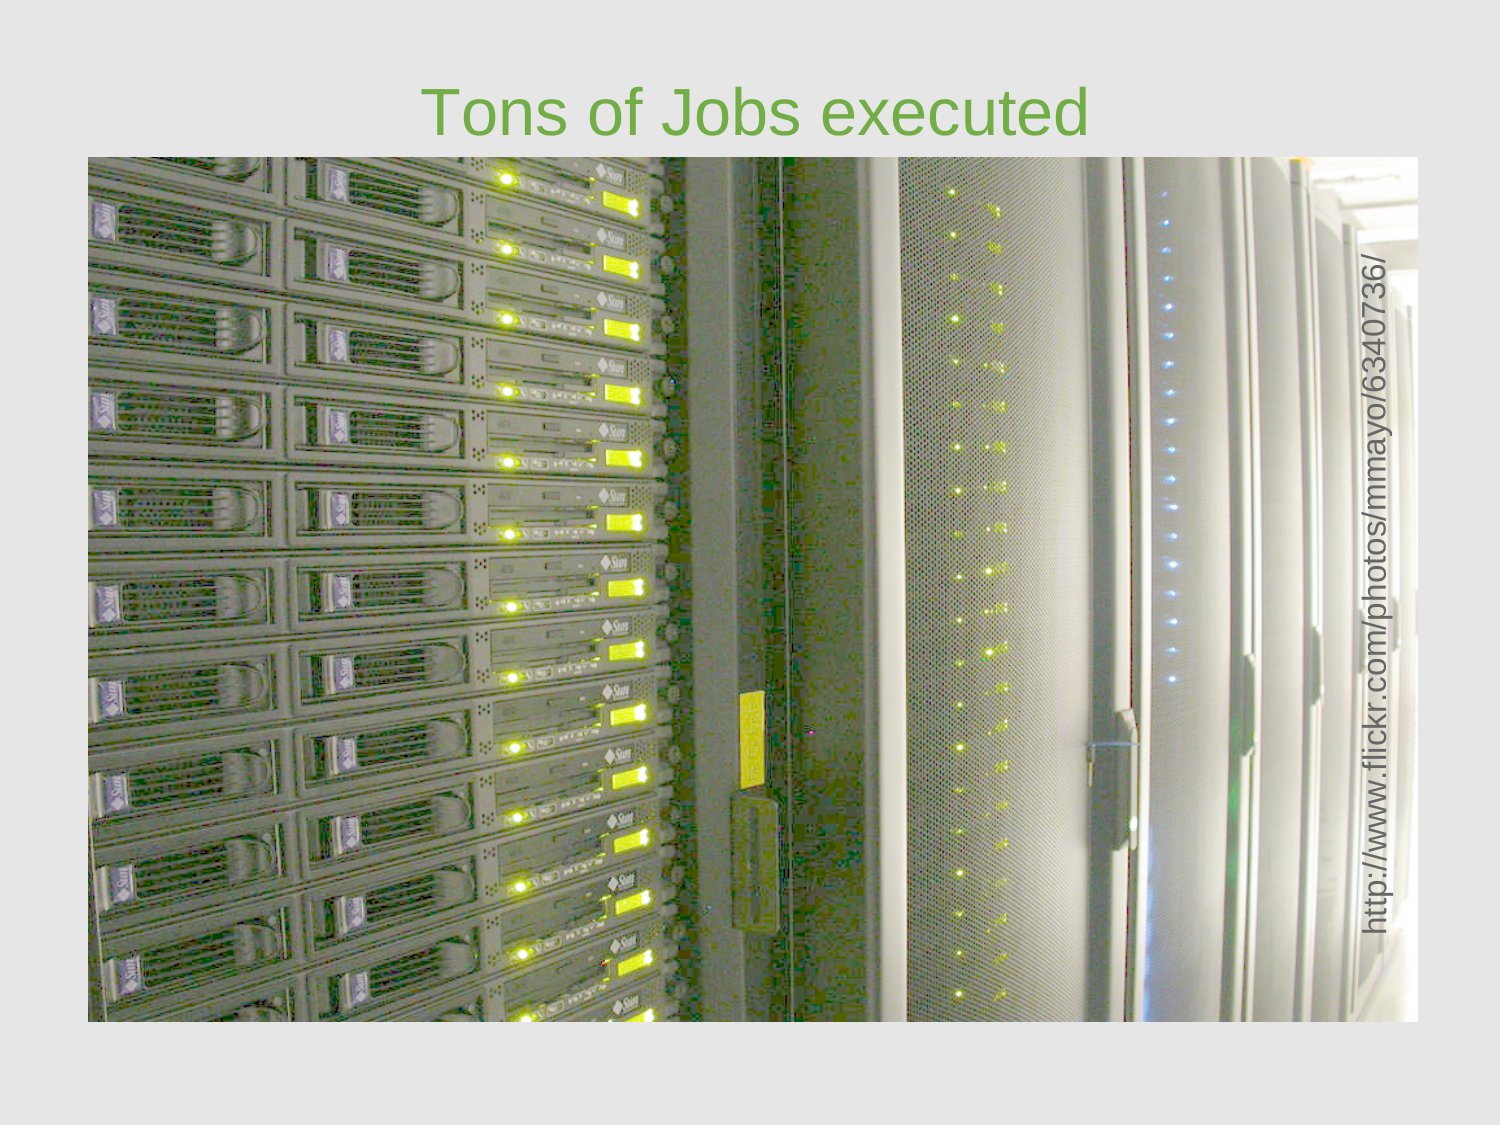

# Tons of Jobs executed
http://www.flickr.com/photos/mmayo/6340736/
4